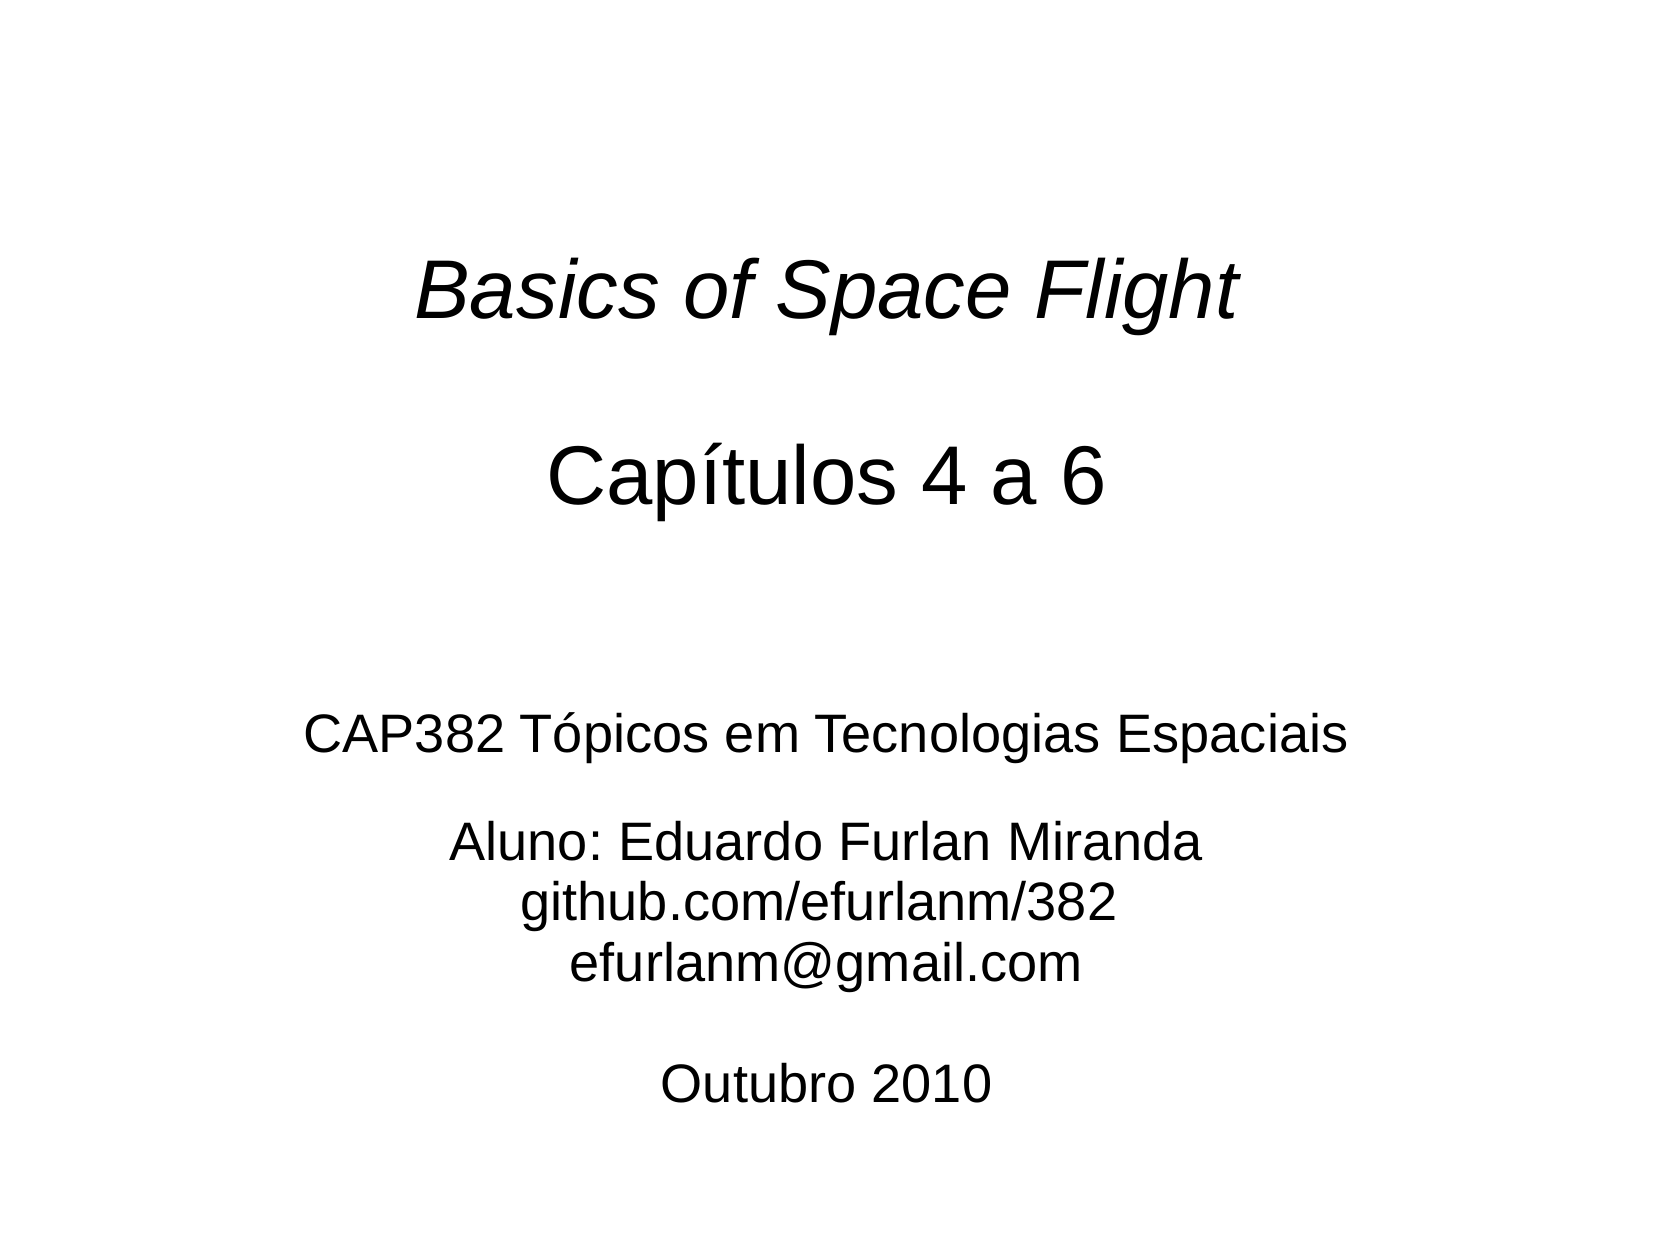

# Basics of Space Flight
Capítulos 4 a 6
CAP382 Tópicos em Tecnologias Espaciais
Aluno: Eduardo Furlan Miranda
github.com/efurlanm/382
efurlanm@gmail.com
Outubro 2010